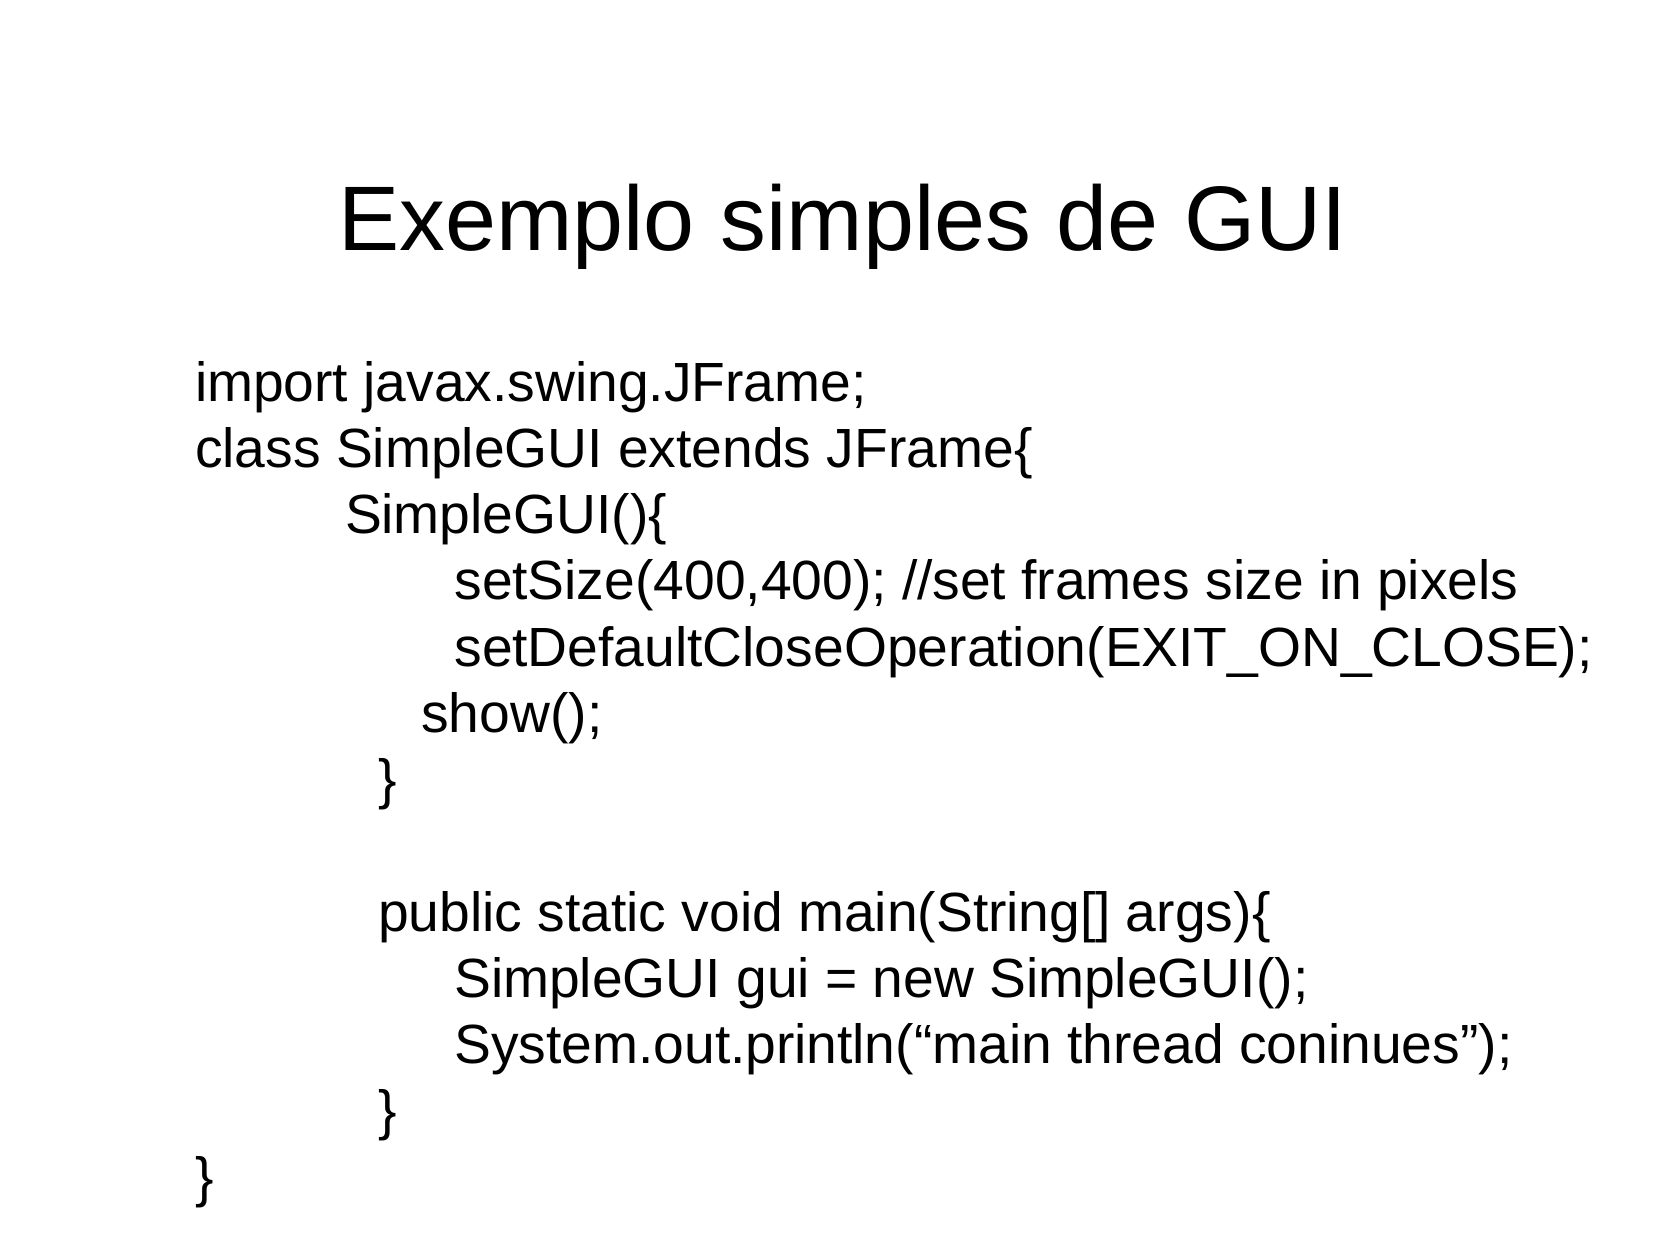

# Exemplo simples de GUI
import javax.swing.JFrame;
class SimpleGUI extends JFrame{
	SimpleGUI(){
 setSize(400,400); //set frames size in pixels
 setDefaultCloseOperation(EXIT_ON_CLOSE);
	 show();
 }
 public static void main(String[] args){
 SimpleGUI gui = new SimpleGUI();
 System.out.println(“main thread coninues”);
 }
}